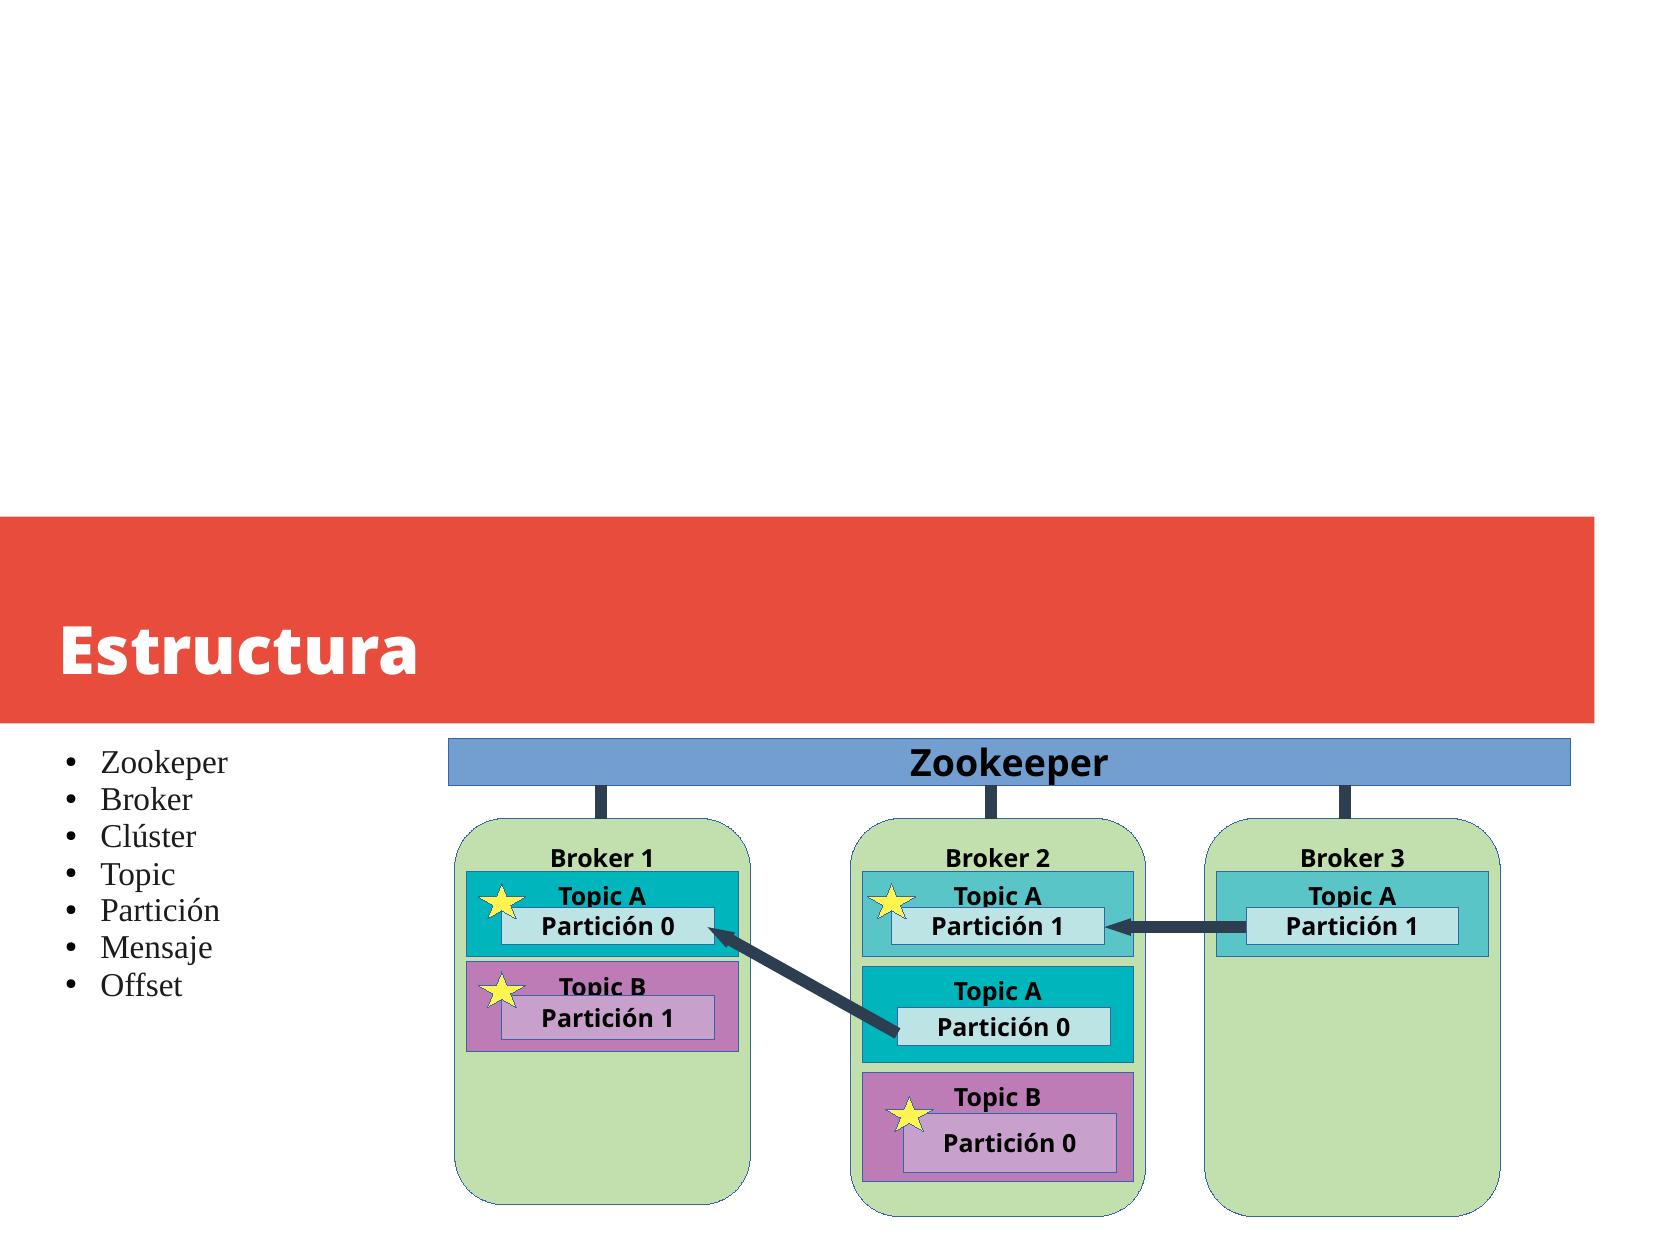

# Estructura
Zookeeper
Zookeper
Broker
Clúster
Topic
Partición
Mensaje
Offset
Broker 1
Broker 2
Broker 3
Topic A
Topic A
Topic A
Partición 0
Partición 1
Partición 1
Topic B
Topic A
Partición 1
Partición 0
Topic B
Partición 0